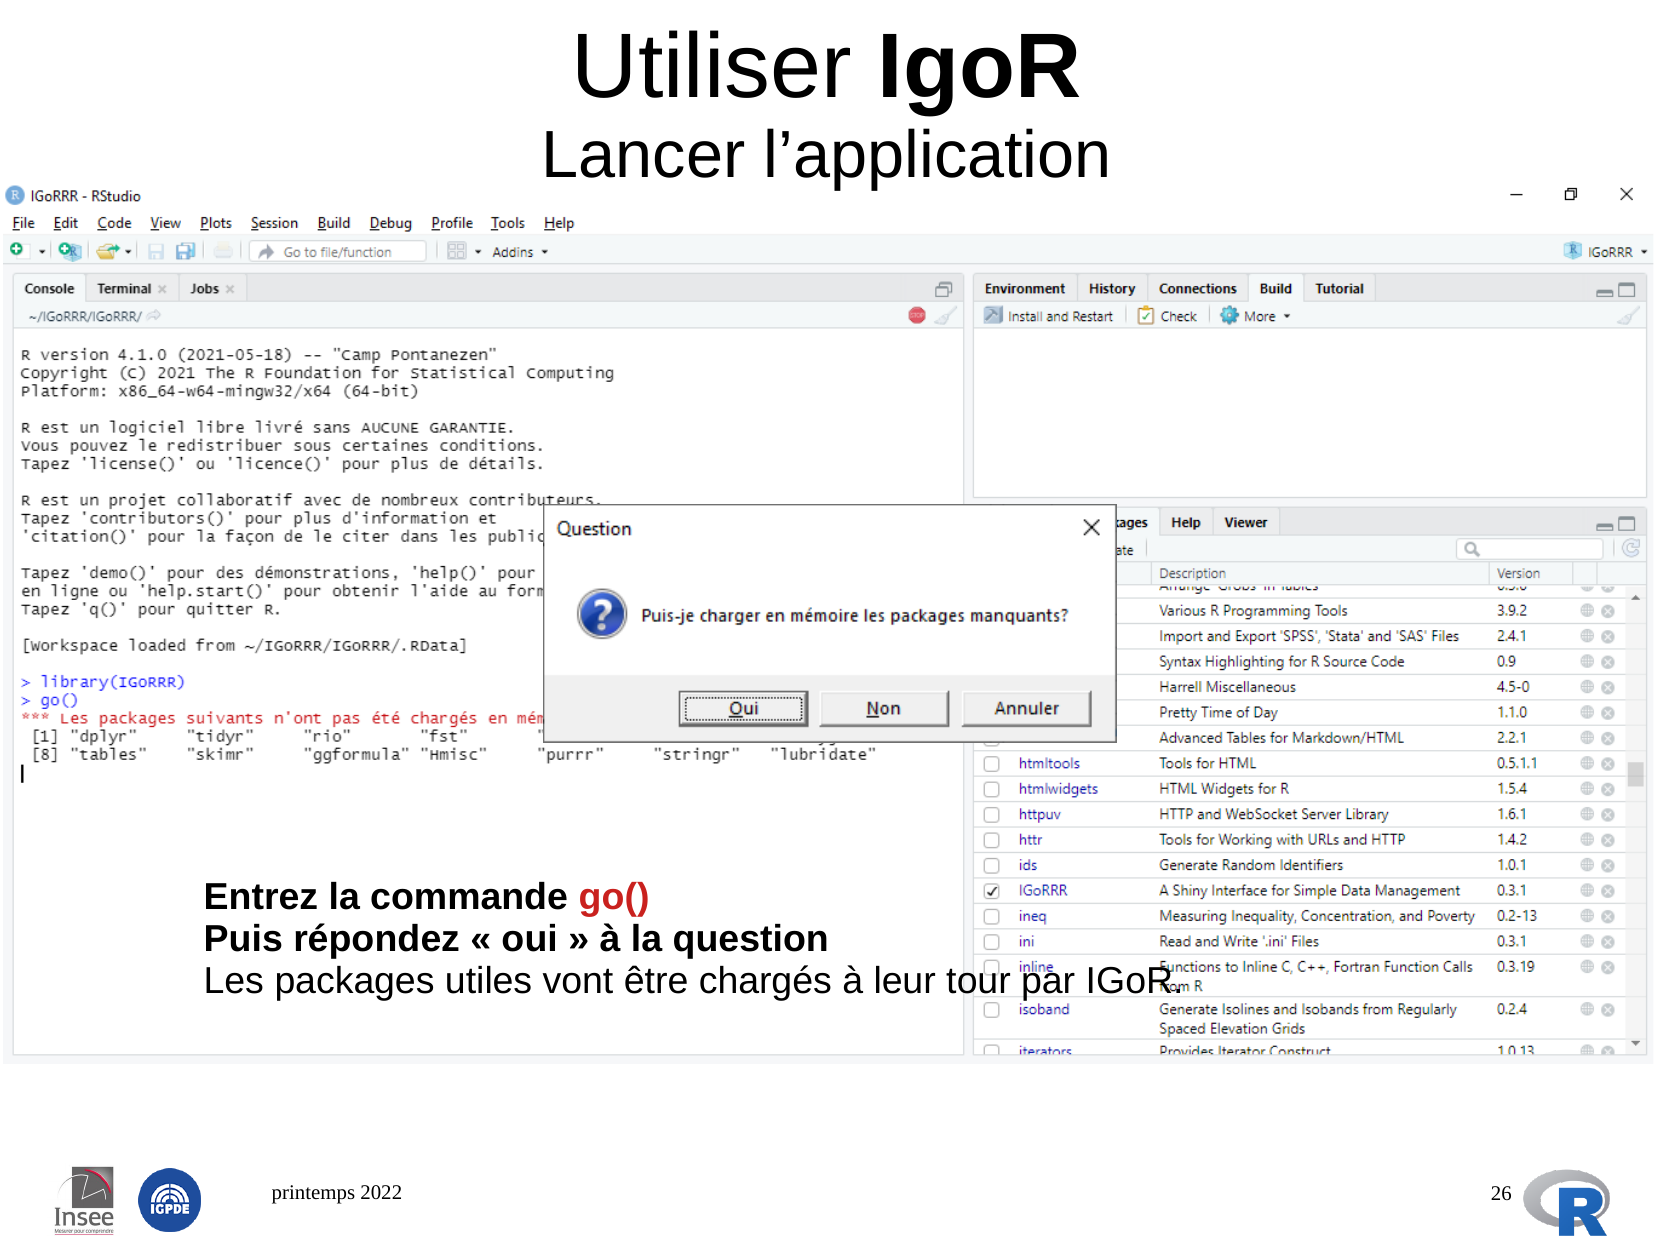

Utiliser IgoR
Lancer l’application
Entrez la commande go()
Puis répondez « oui » à la question
Les packages utiles vont être chargés à leur tour par IGoR.
printemps 2022
26